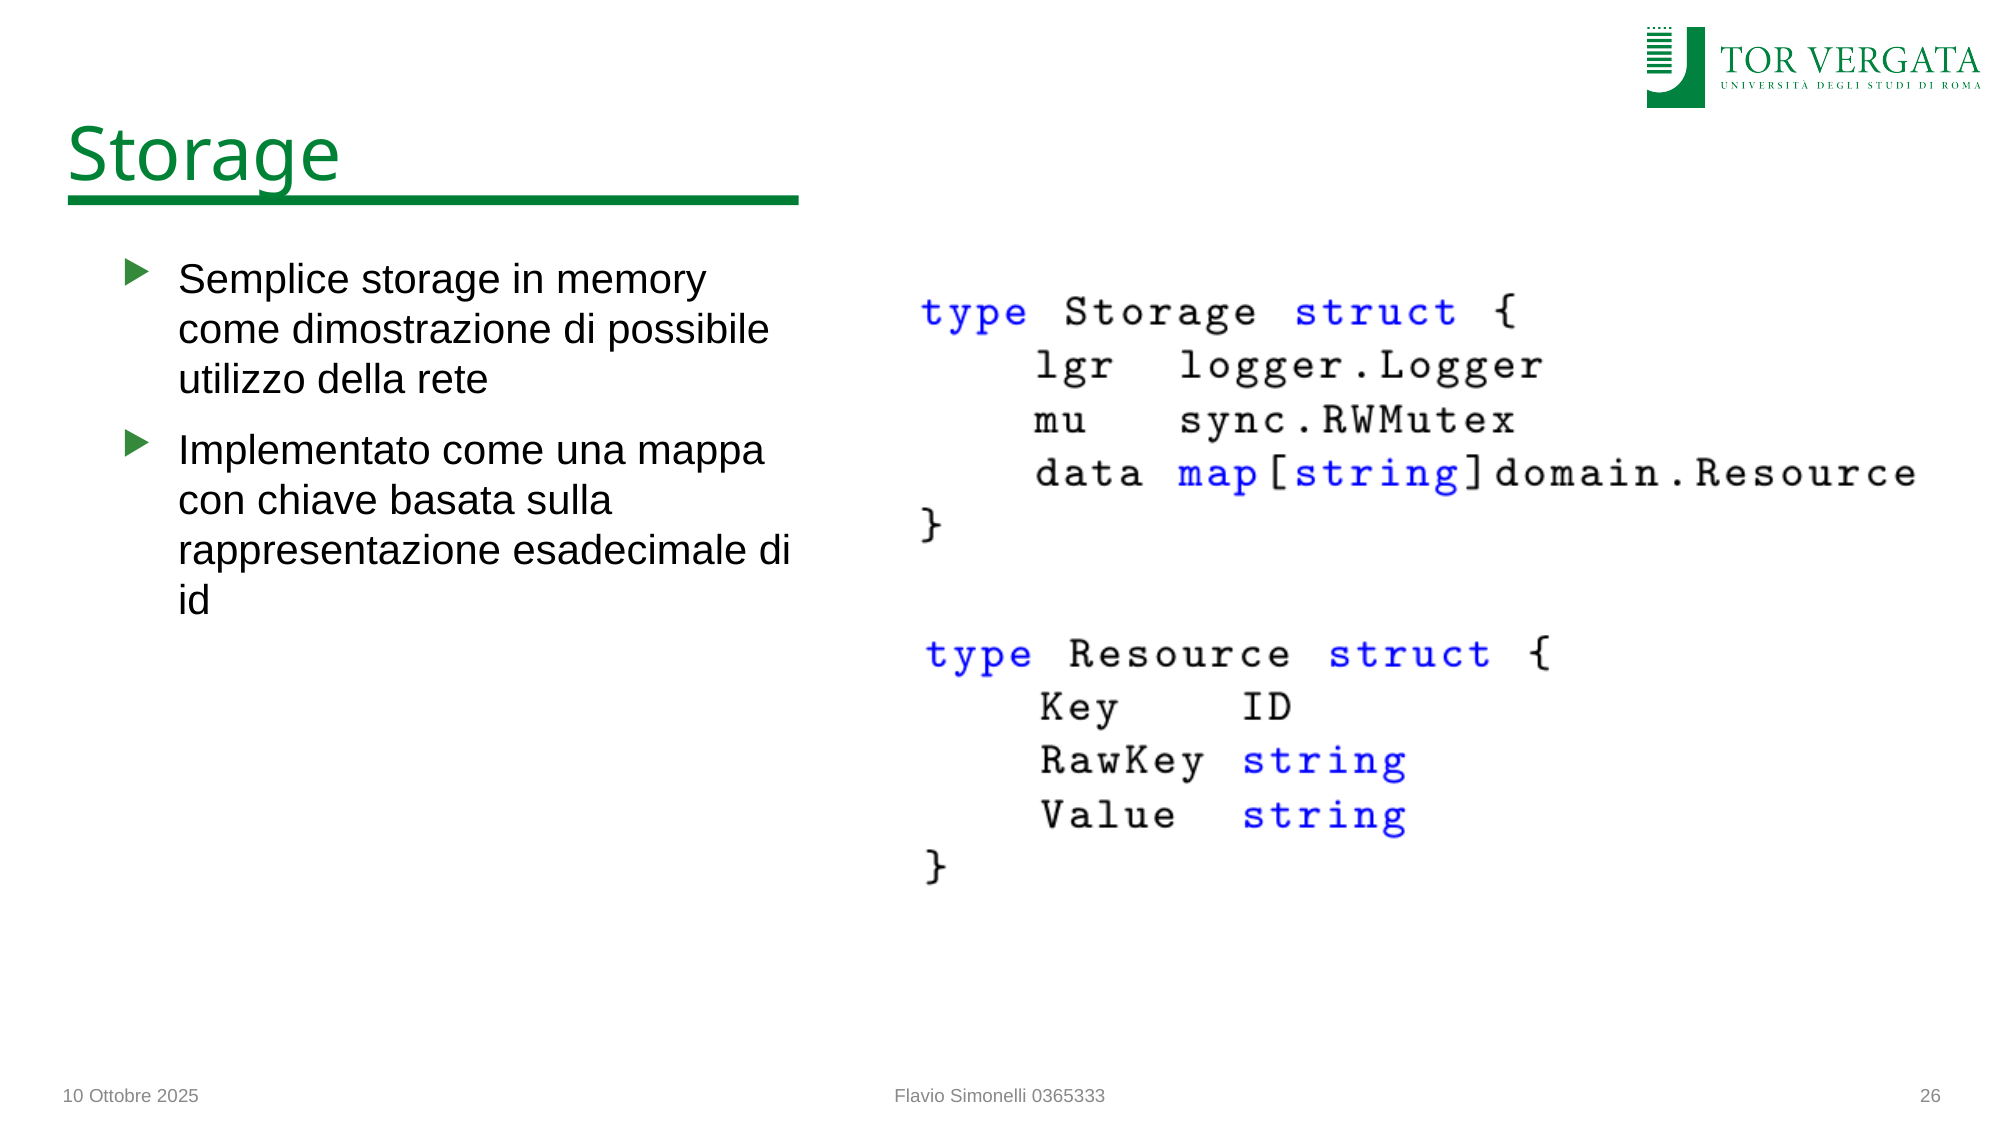

# Storage
Semplice storage in memory come dimostrazione di possibile utilizzo della rete
Implementato come una mappa con chiave basata sulla rappresentazione esadecimale di id
10 Ottobre 2025
Flavio Simonelli 0365333
26